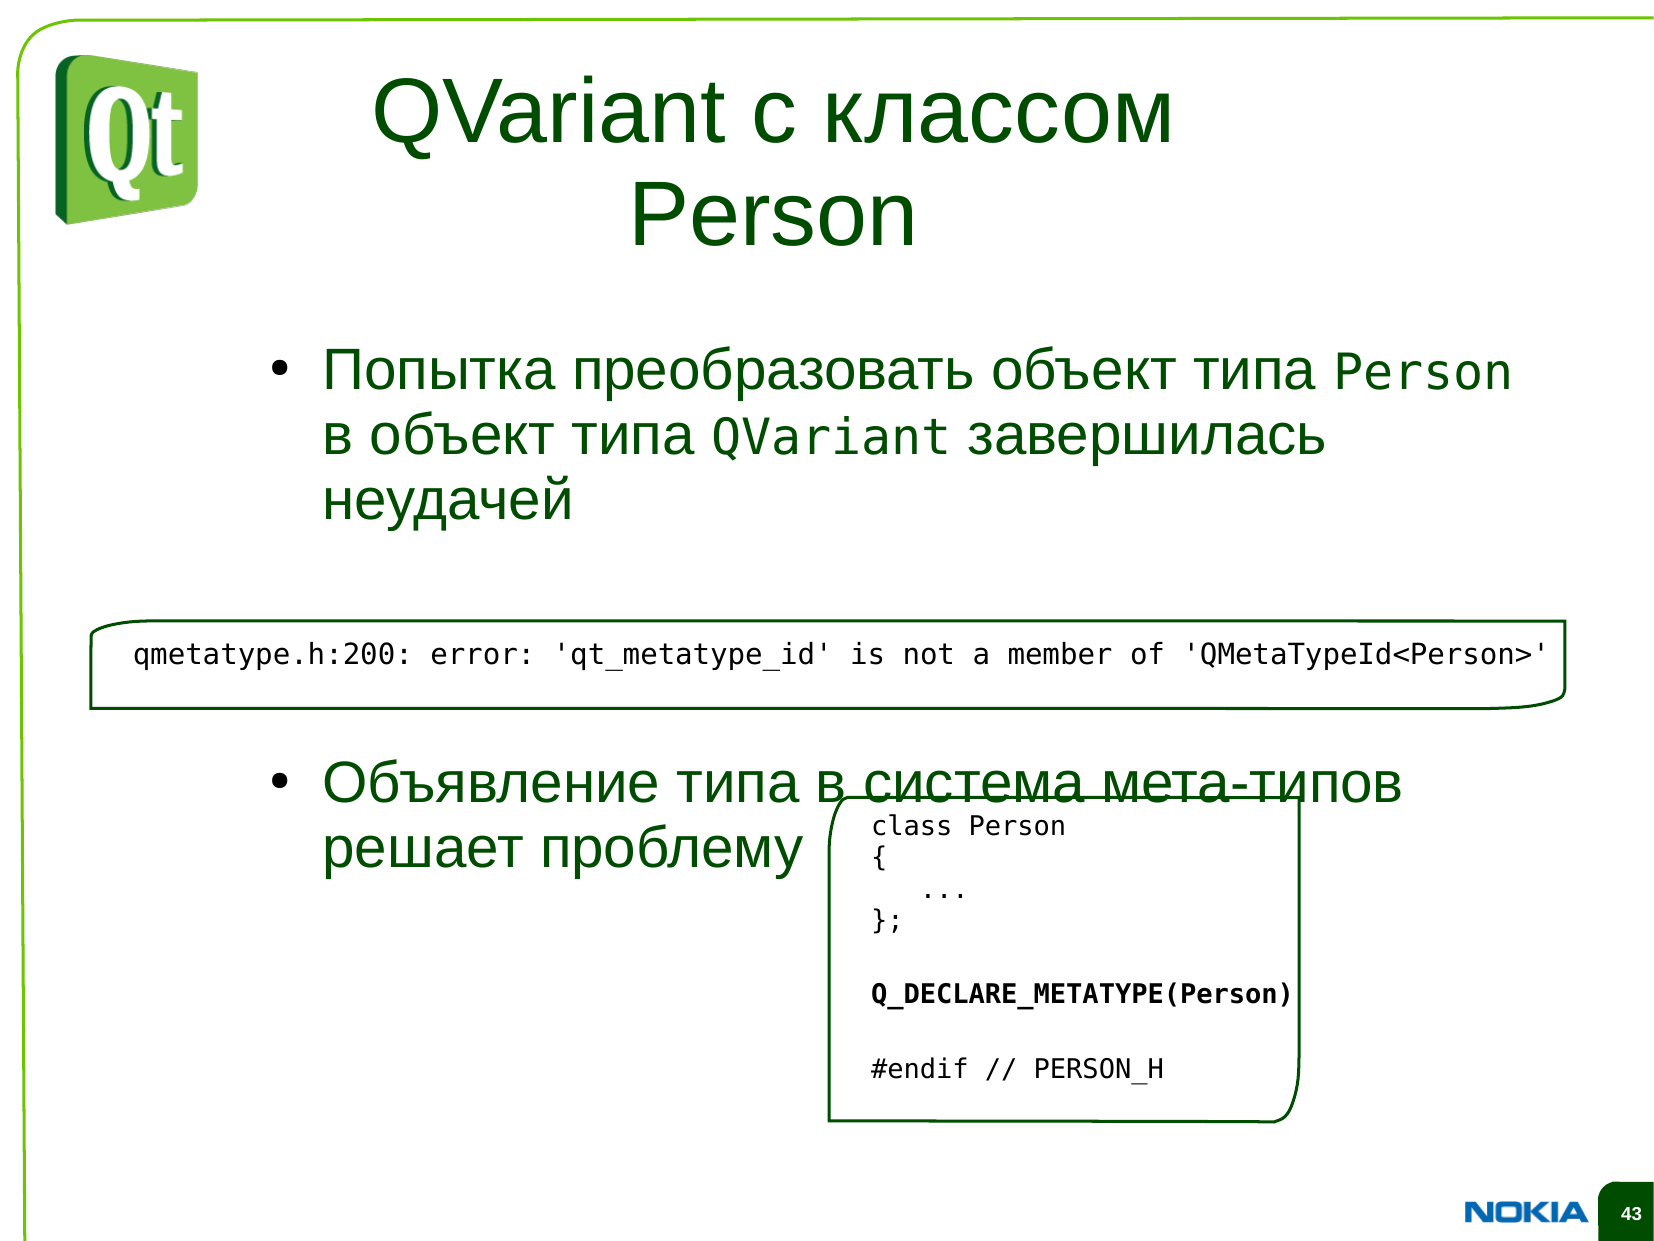

# QVariant с классом Person
Попытка преобразовать объект типа Person в объект типа QVariant завершилась неудачей
Объявление типа в система мета-типов решает проблему
qmetatype.h:200: error: 'qt_metatype_id' is not a member of 'QMetaTypeId<Person>'
class Person
{
 ...
};
Q_DECLARE_METATYPE(Person)
#endif // PERSON_H